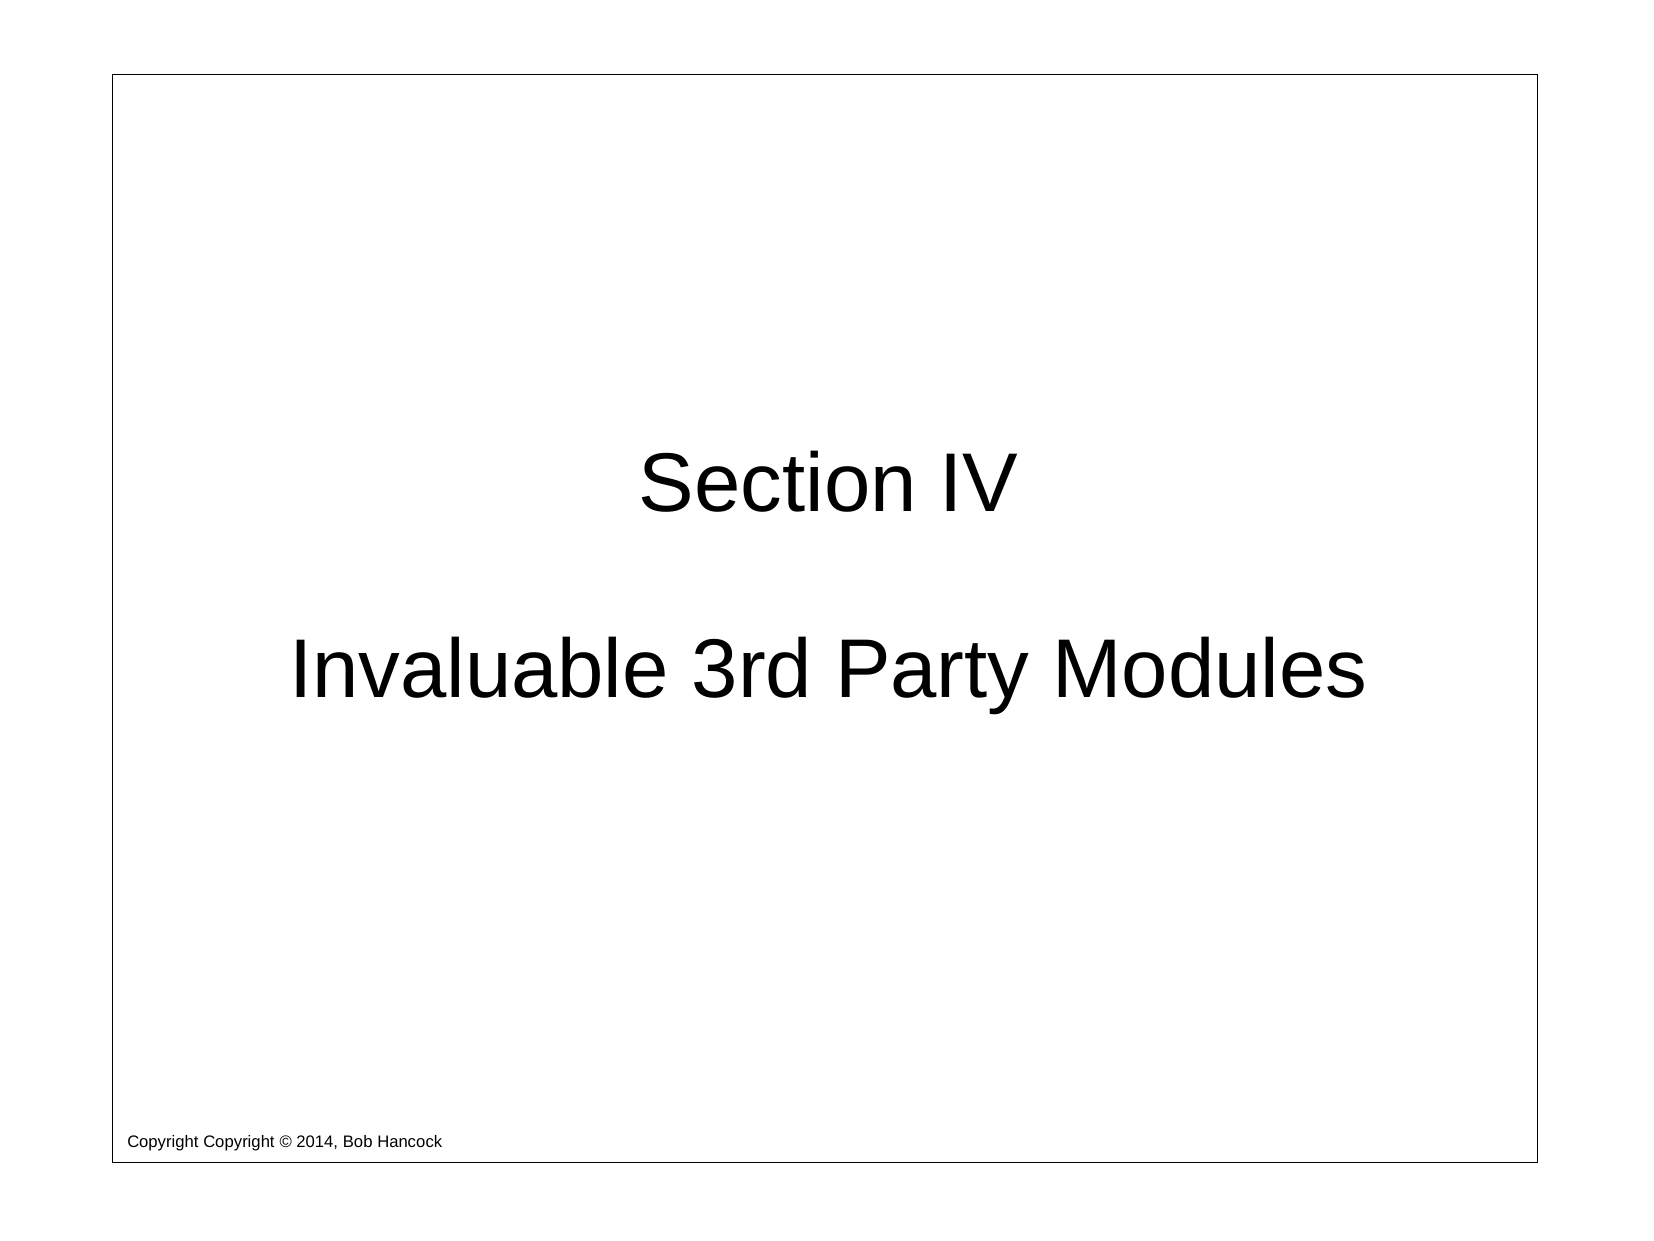

# Section IV Invaluable 3rd Party Modules
Copyright Copyright © 2014, Bob Hancock